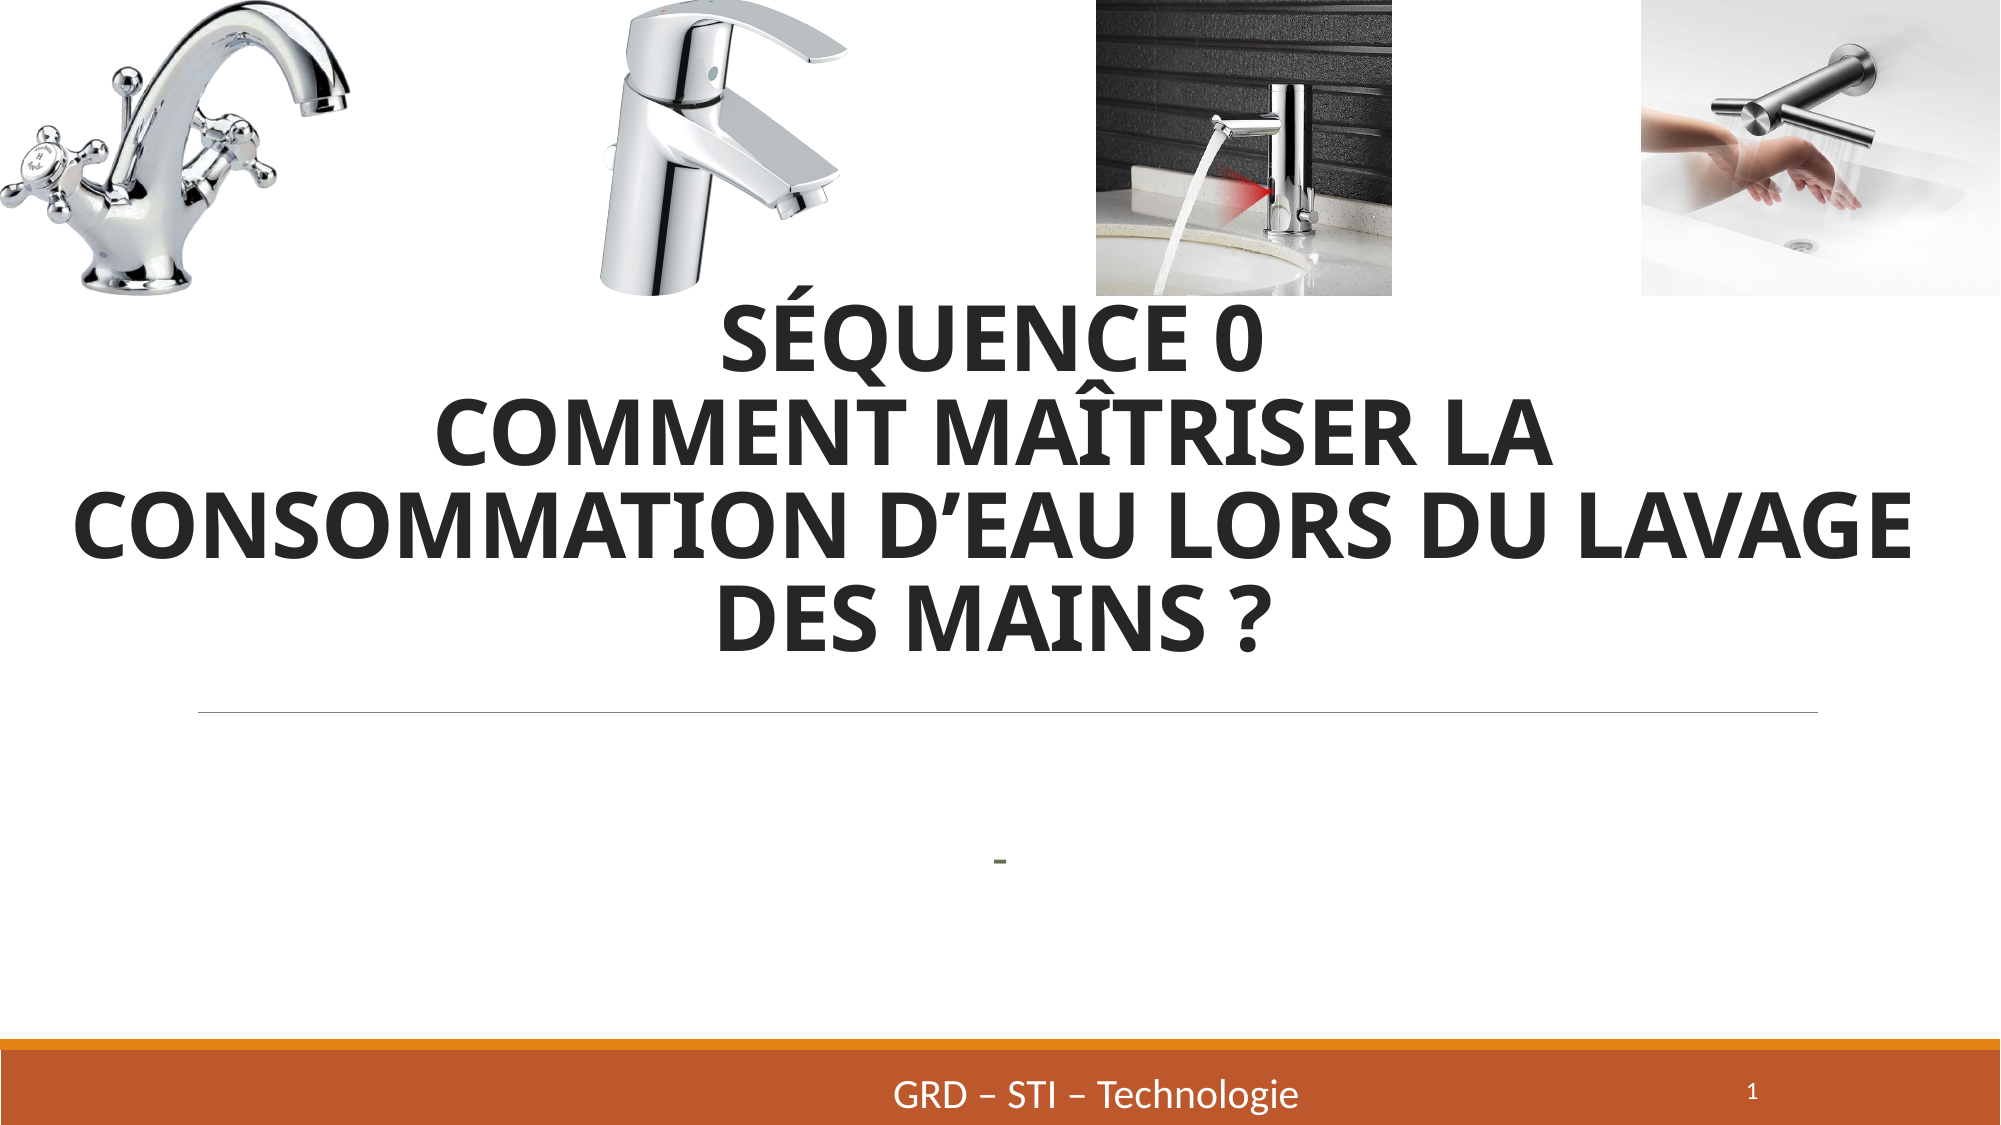

# Séquence 0 Comment maîtriser la consommation d’eau lors du lavage des mains ?
-
GRD STI
1